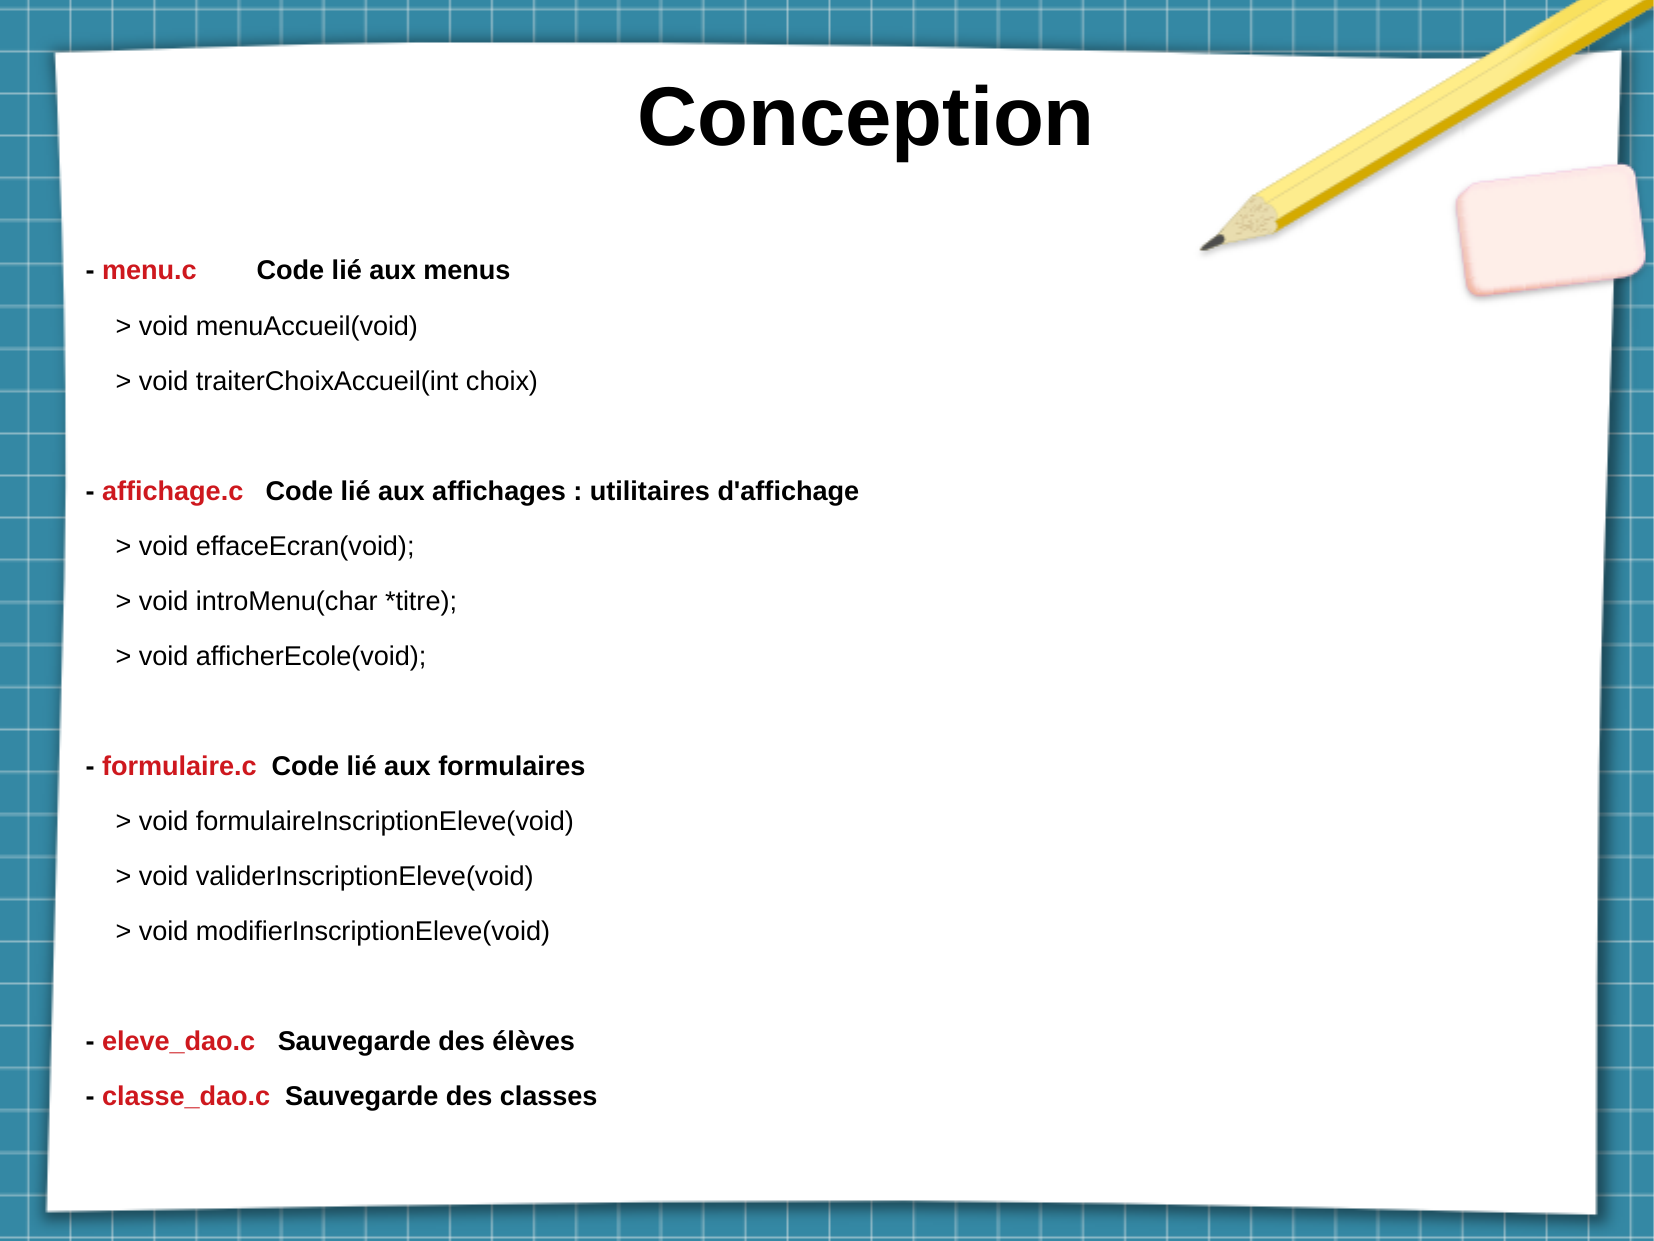

Conception
- menu.c Code lié aux menus
 > void menuAccueil(void)
 > void traiterChoixAccueil(int choix)
- affichage.c Code lié aux affichages : utilitaires d'affichage
 > void effaceEcran(void);
 > void introMenu(char *titre);
 > void afficherEcole(void);
- formulaire.c Code lié aux formulaires
 > void formulaireInscriptionEleve(void)
 > void validerInscriptionEleve(void)
 > void modifierInscriptionEleve(void)
- eleve_dao.c Sauvegarde des élèves
- classe_dao.c Sauvegarde des classes